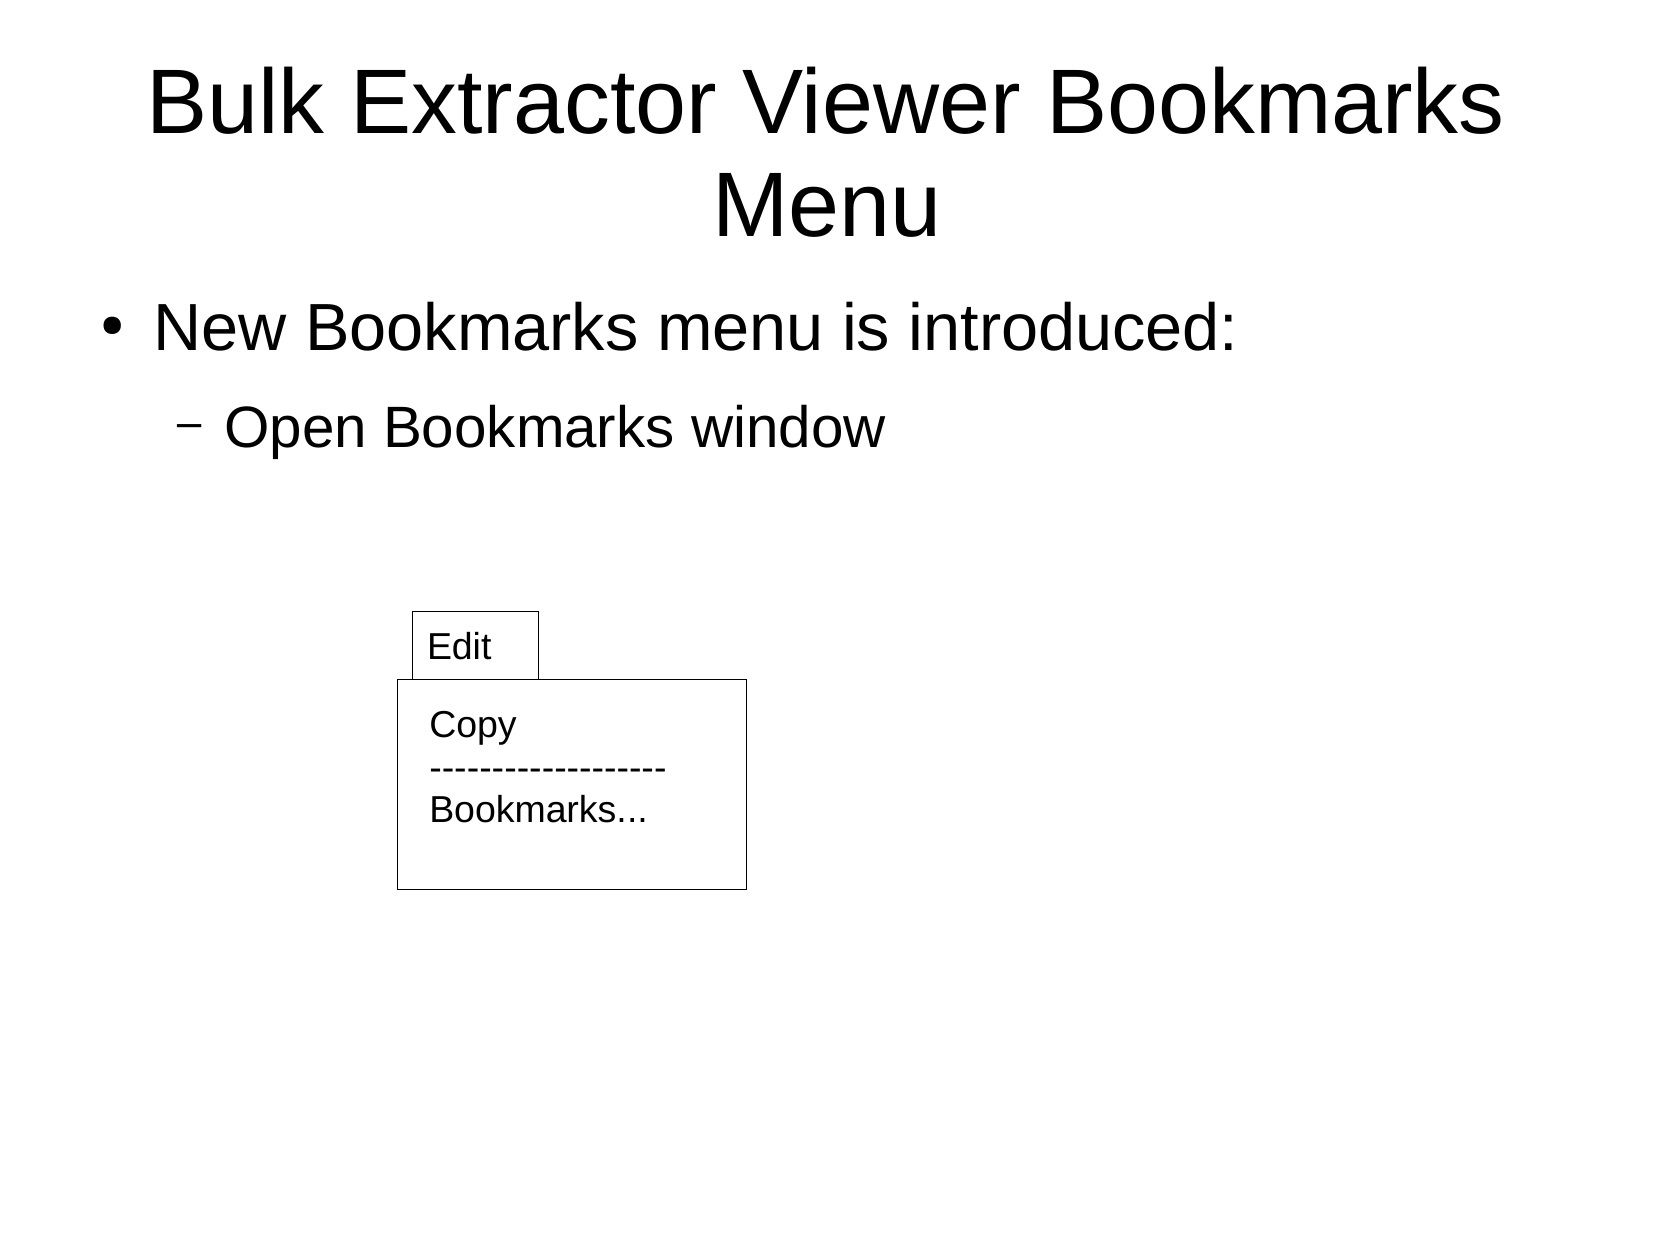

# Bulk Extractor Viewer Bookmarks Menu
New Bookmarks menu is introduced:
Open Bookmarks window
Edit
Copy
-------------------
Bookmarks...